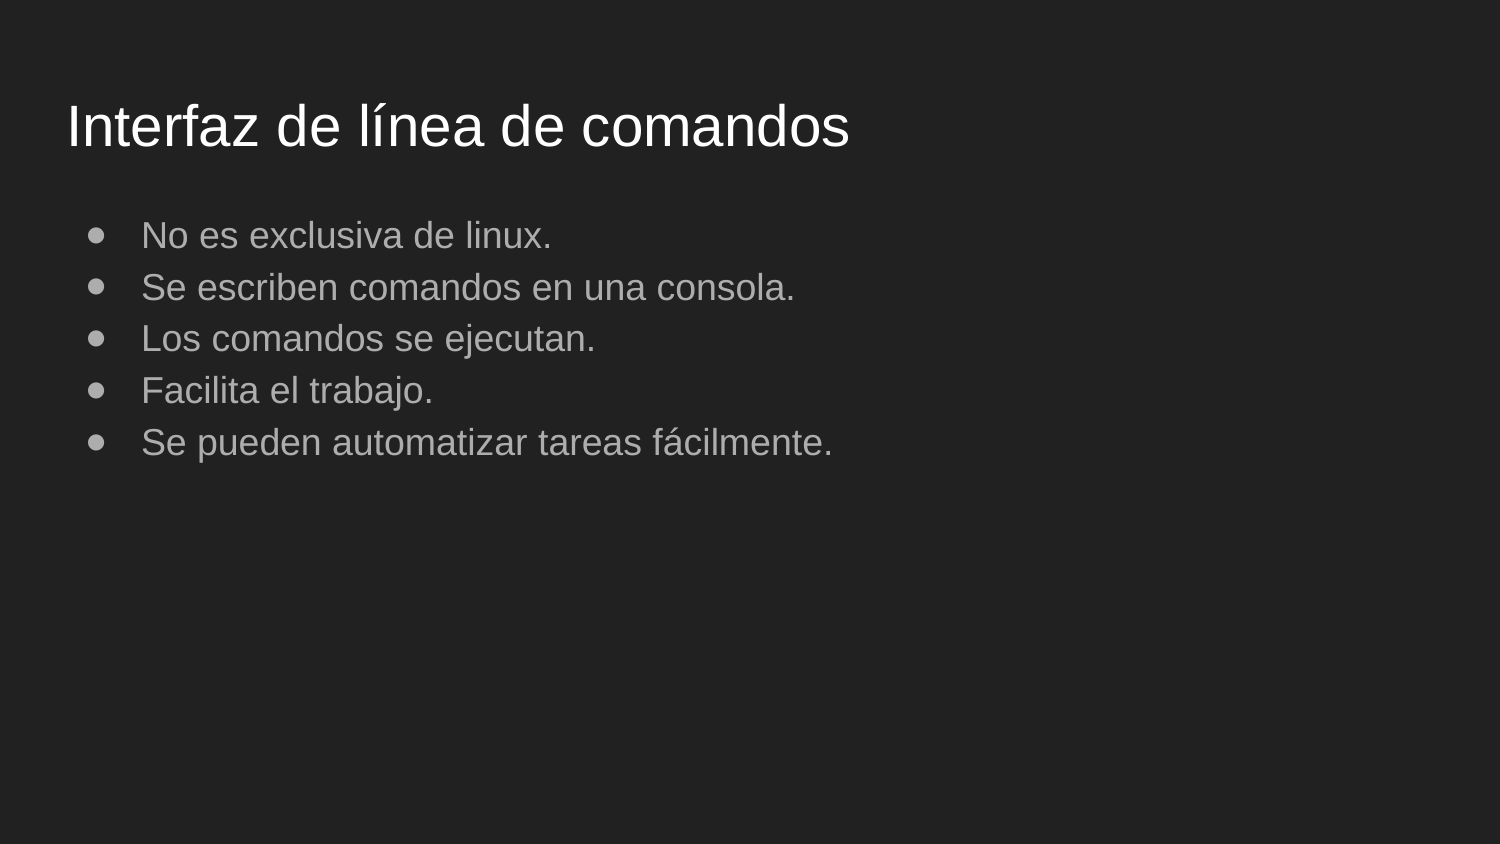

# Interfaz de línea de comandos
No es exclusiva de linux.
Se escriben comandos en una consola.
Los comandos se ejecutan.
Facilita el trabajo.
Se pueden automatizar tareas fácilmente.